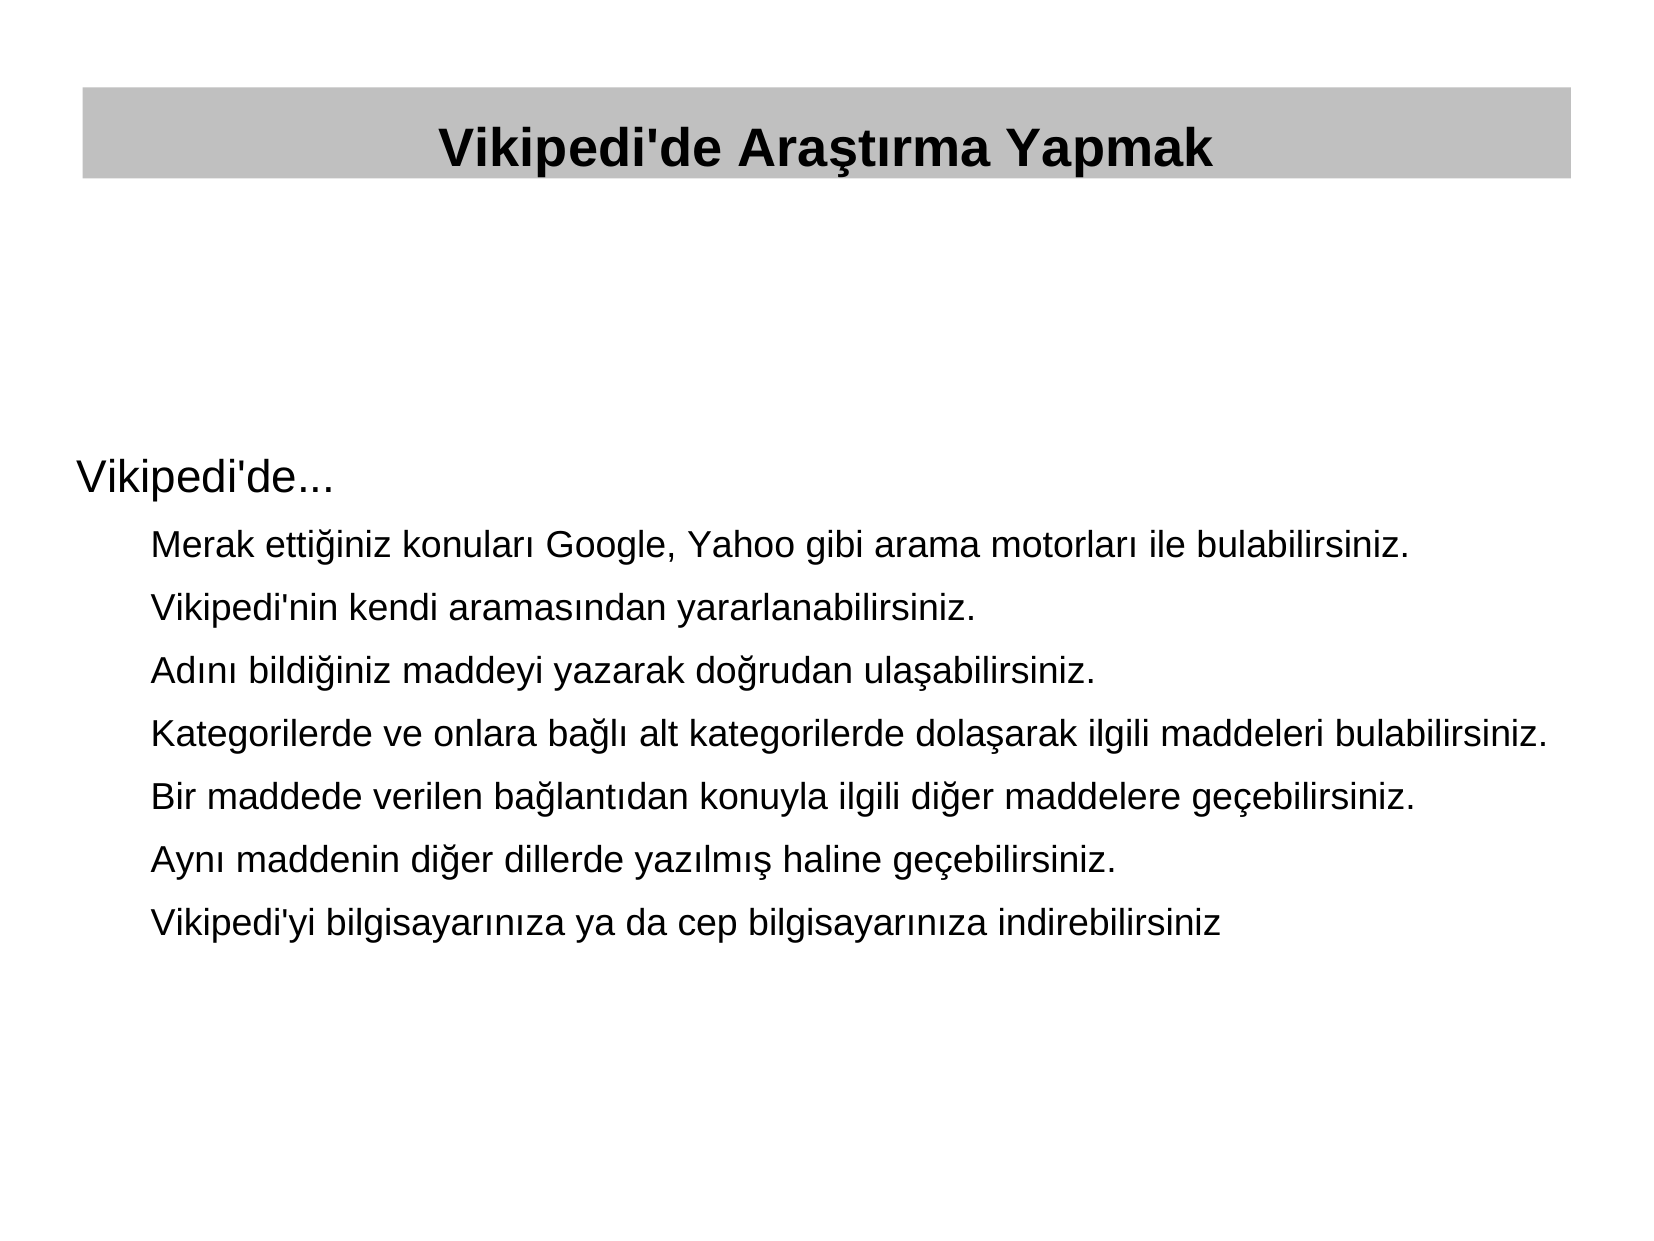

# Vikipedi'de Araştırma Yapmak
Vikipedi'de...
	Merak ettiğiniz konuları Google, Yahoo gibi arama motorları ile bulabilirsiniz.
	Vikipedi'nin kendi aramasından yararlanabilirsiniz.
	Adını bildiğiniz maddeyi yazarak doğrudan ulaşabilirsiniz.
	Kategorilerde ve onlara bağlı alt kategorilerde dolaşarak ilgili maddeleri bulabilirsiniz.
	Bir maddede verilen bağlantıdan konuyla ilgili diğer maddelere geçebilirsiniz.
	Aynı maddenin diğer dillerde yazılmış haline geçebilirsiniz.
	Vikipedi'yi bilgisayarınıza ya da cep bilgisayarınıza indirebilirsiniz